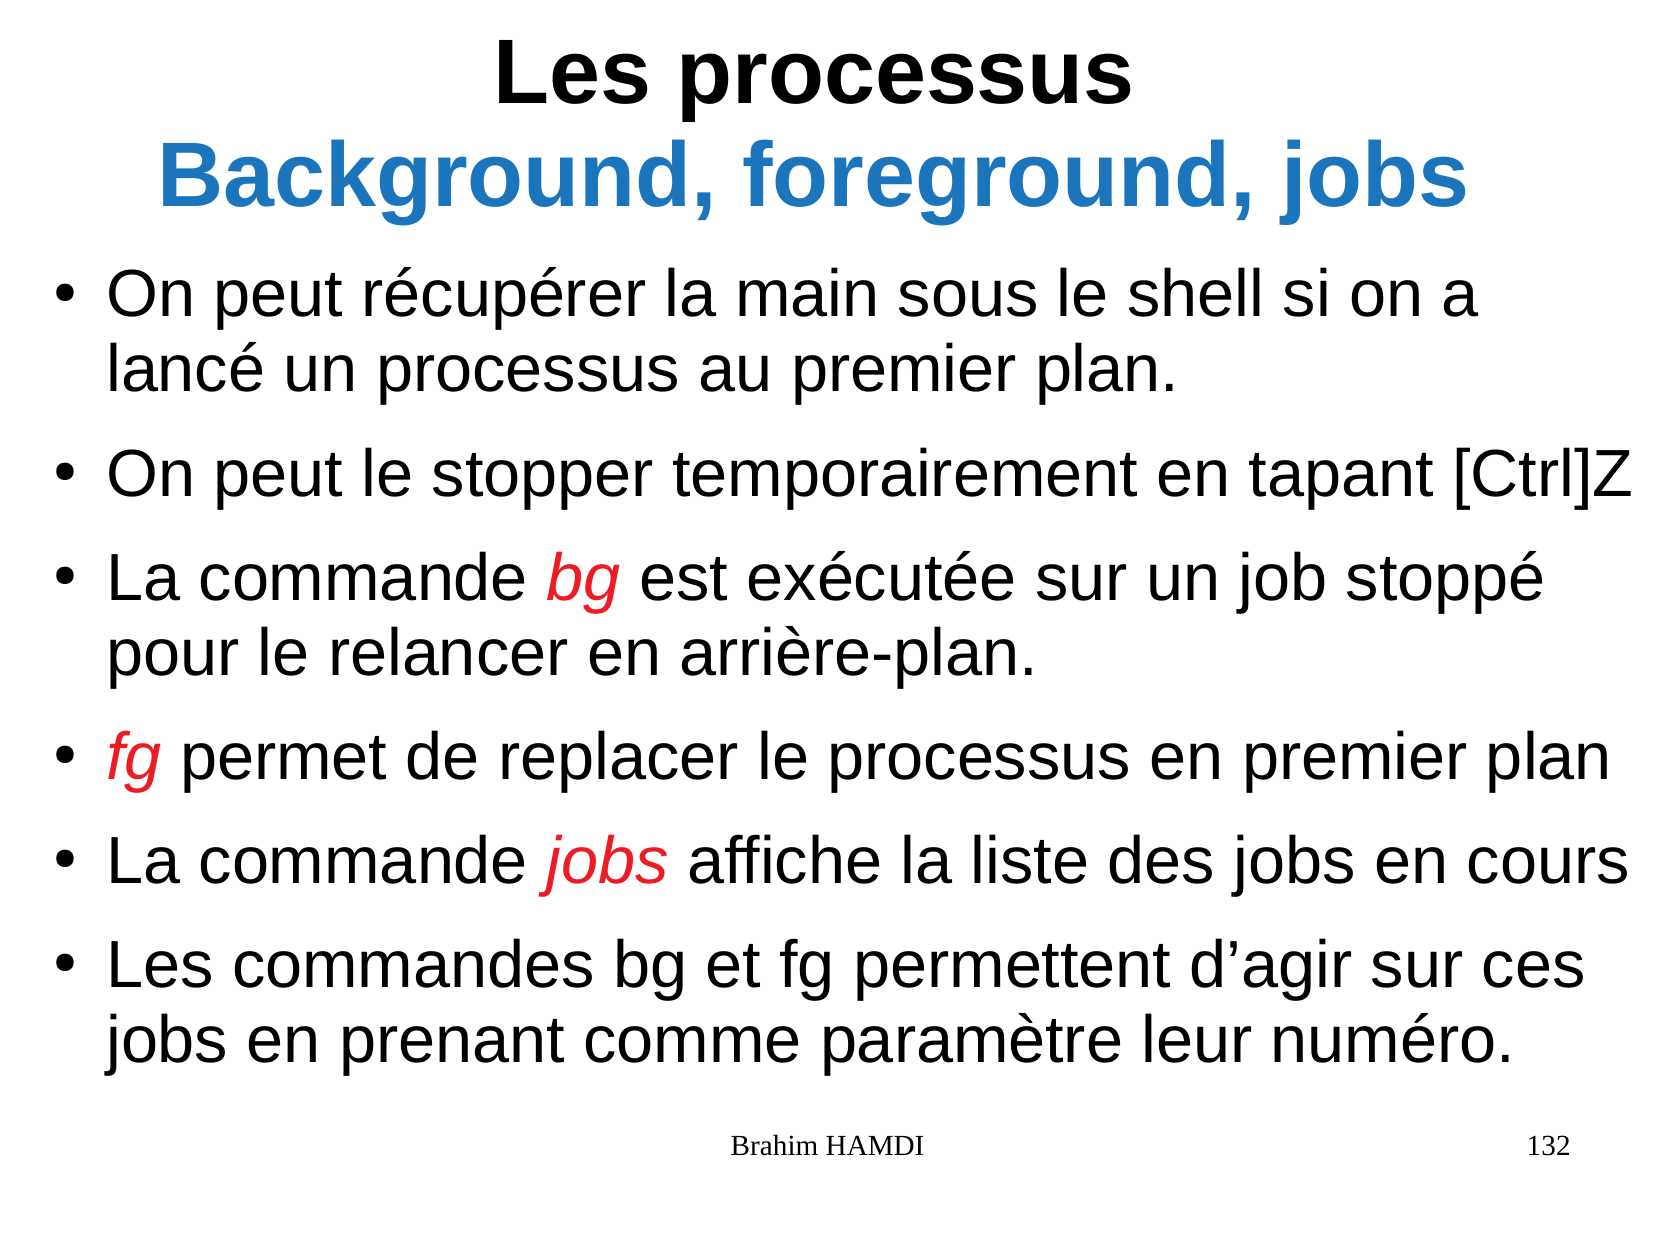

# Les processus Background, foreground, jobs
On peut récupérer la main sous le shell si on a lancé un processus au premier plan.
On peut le stopper temporairement en tapant [Ctrl]Z
La commande bg est exécutée sur un job stoppé pour le relancer en arrière-plan.
fg permet de replacer le processus en premier plan
La commande jobs affiche la liste des jobs en cours
Les commandes bg et fg permettent d’agir sur ces jobs en prenant comme paramètre leur numéro.
Brahim HAMDI
132